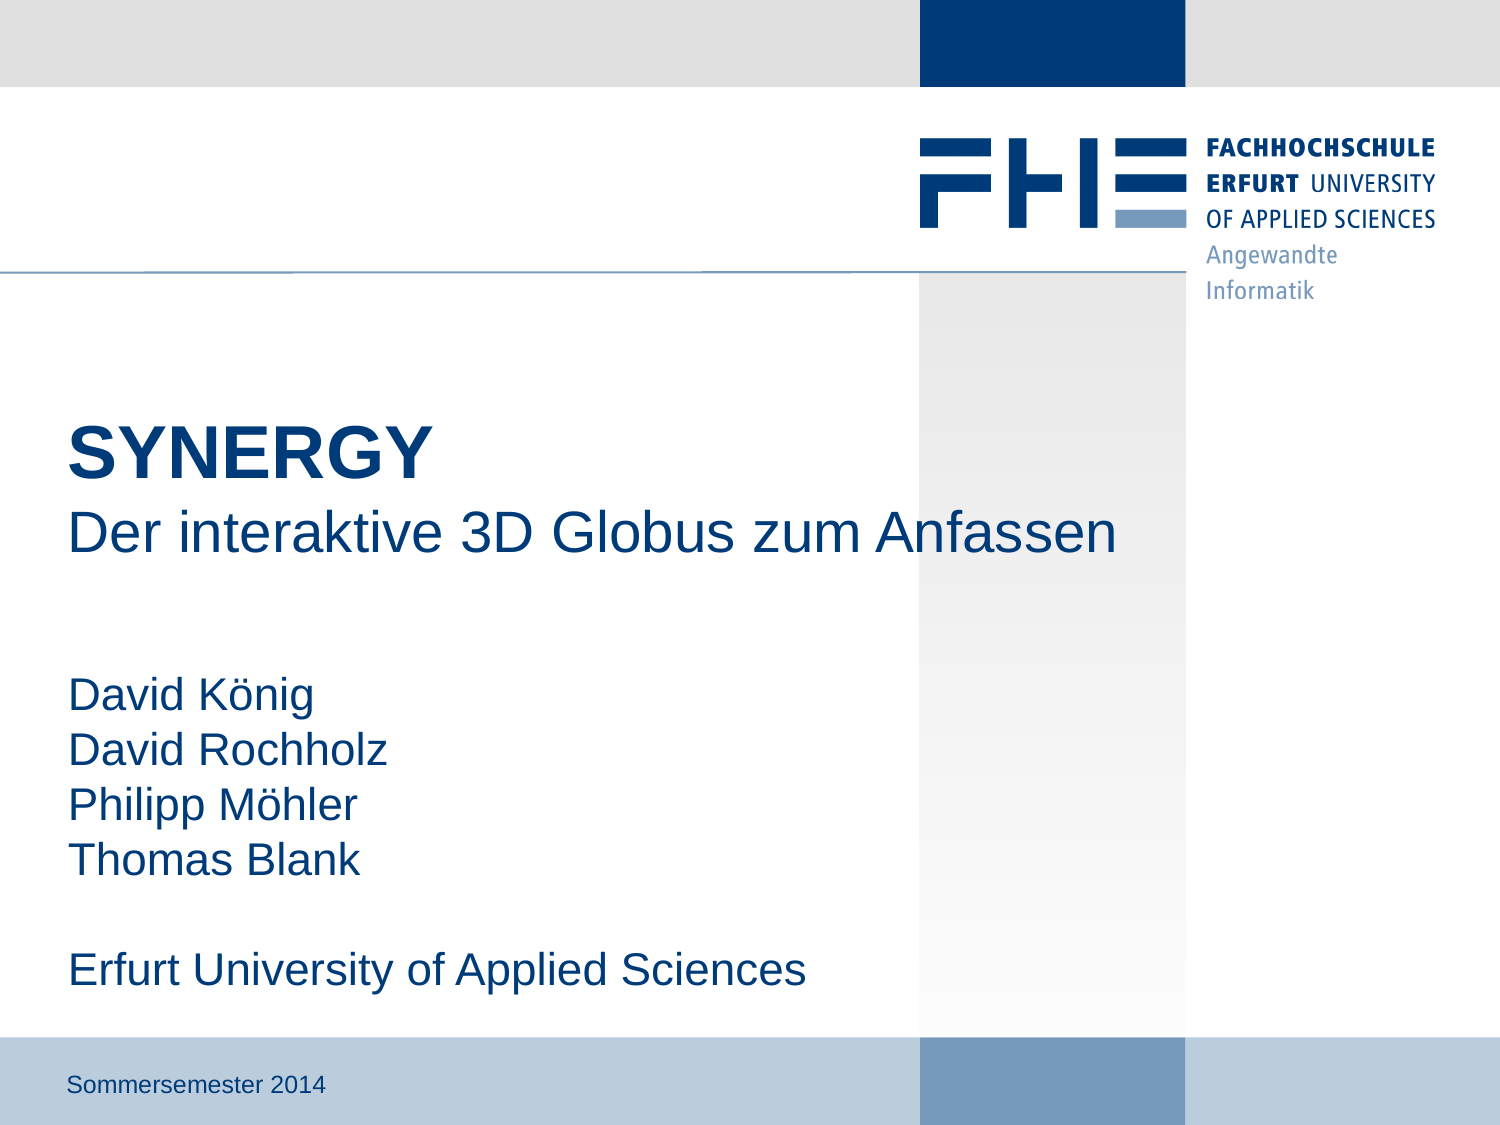

# SYNERGY Der interaktive 3D Globus zum Anfassen
David König
David Rochholz
Philipp Möhler
Thomas Blank
Erfurt University of Applied Sciences
Sommersemester 2014